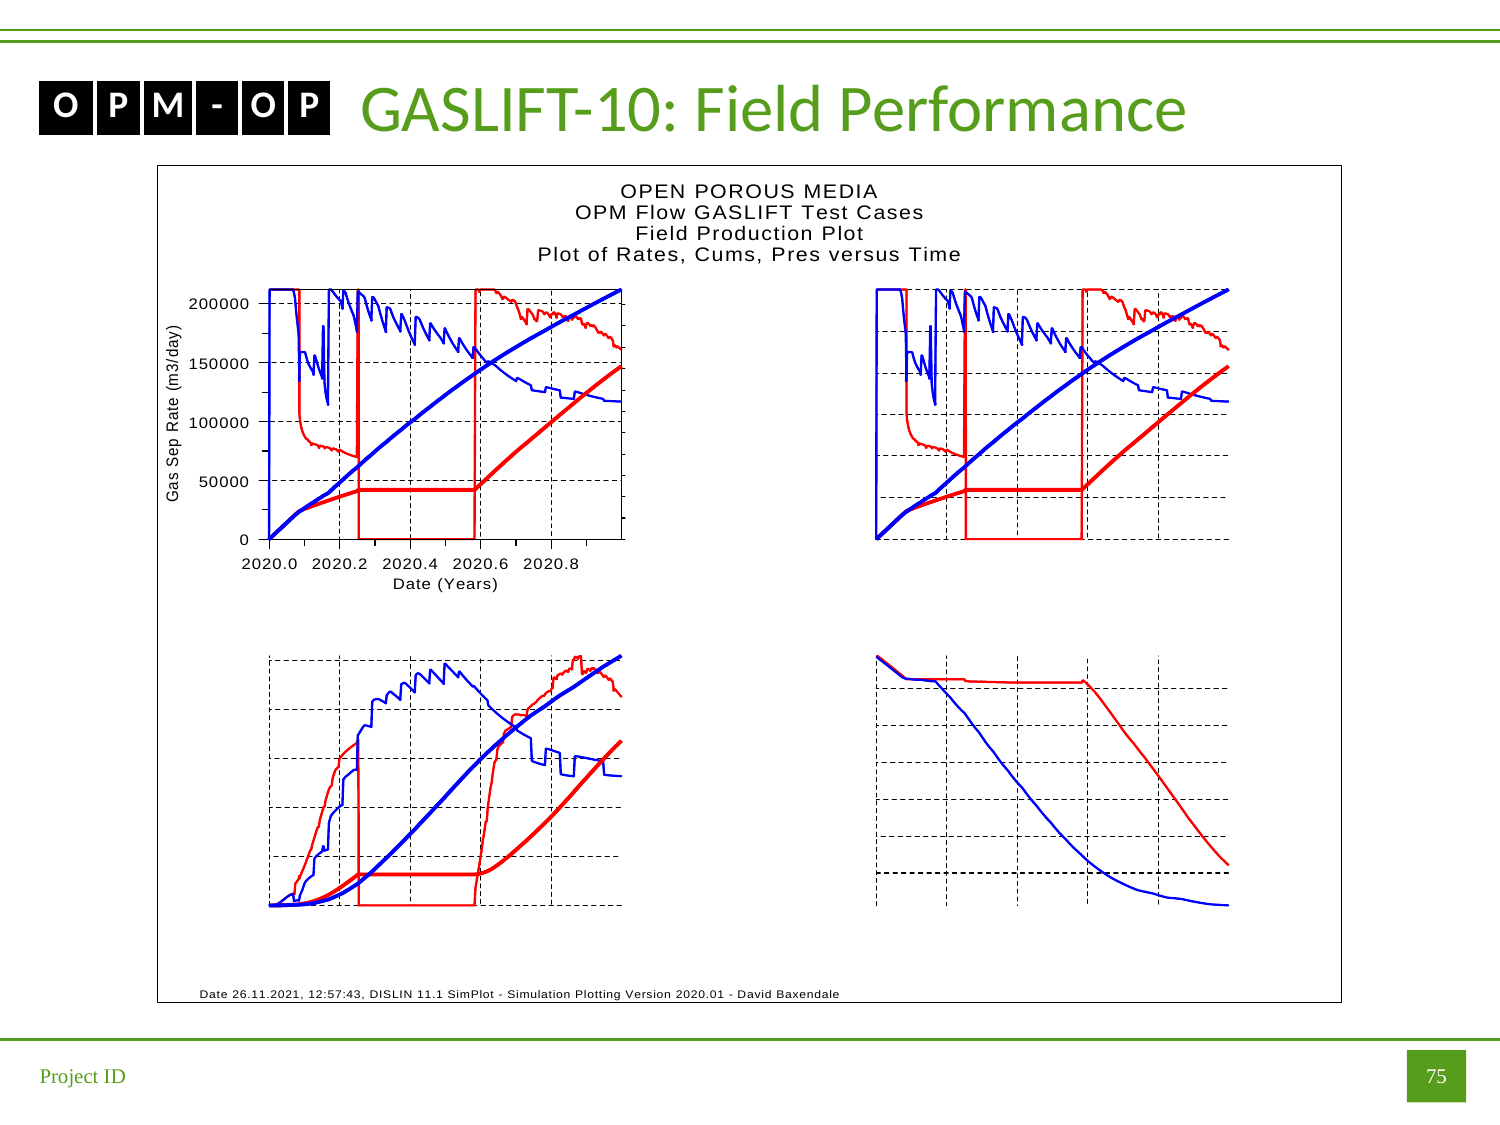

# GASLIFT-10: Field Performance
Project ID
75